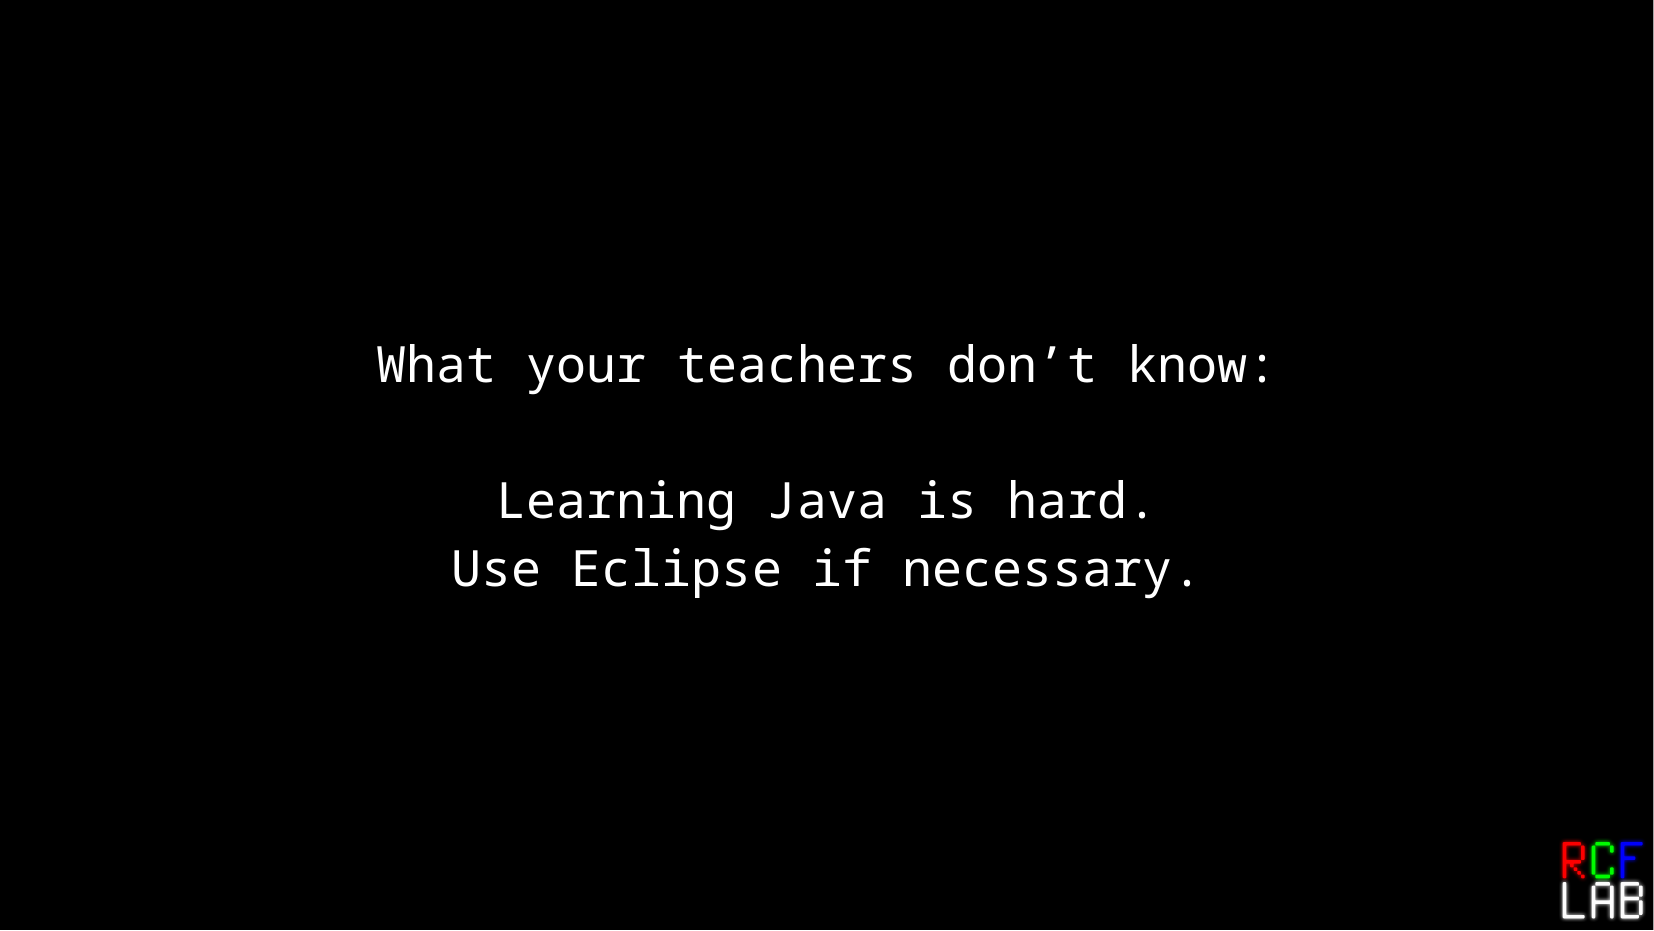

# What your teachers don’t know: Learning Java is hard. Use Eclipse if necessary.